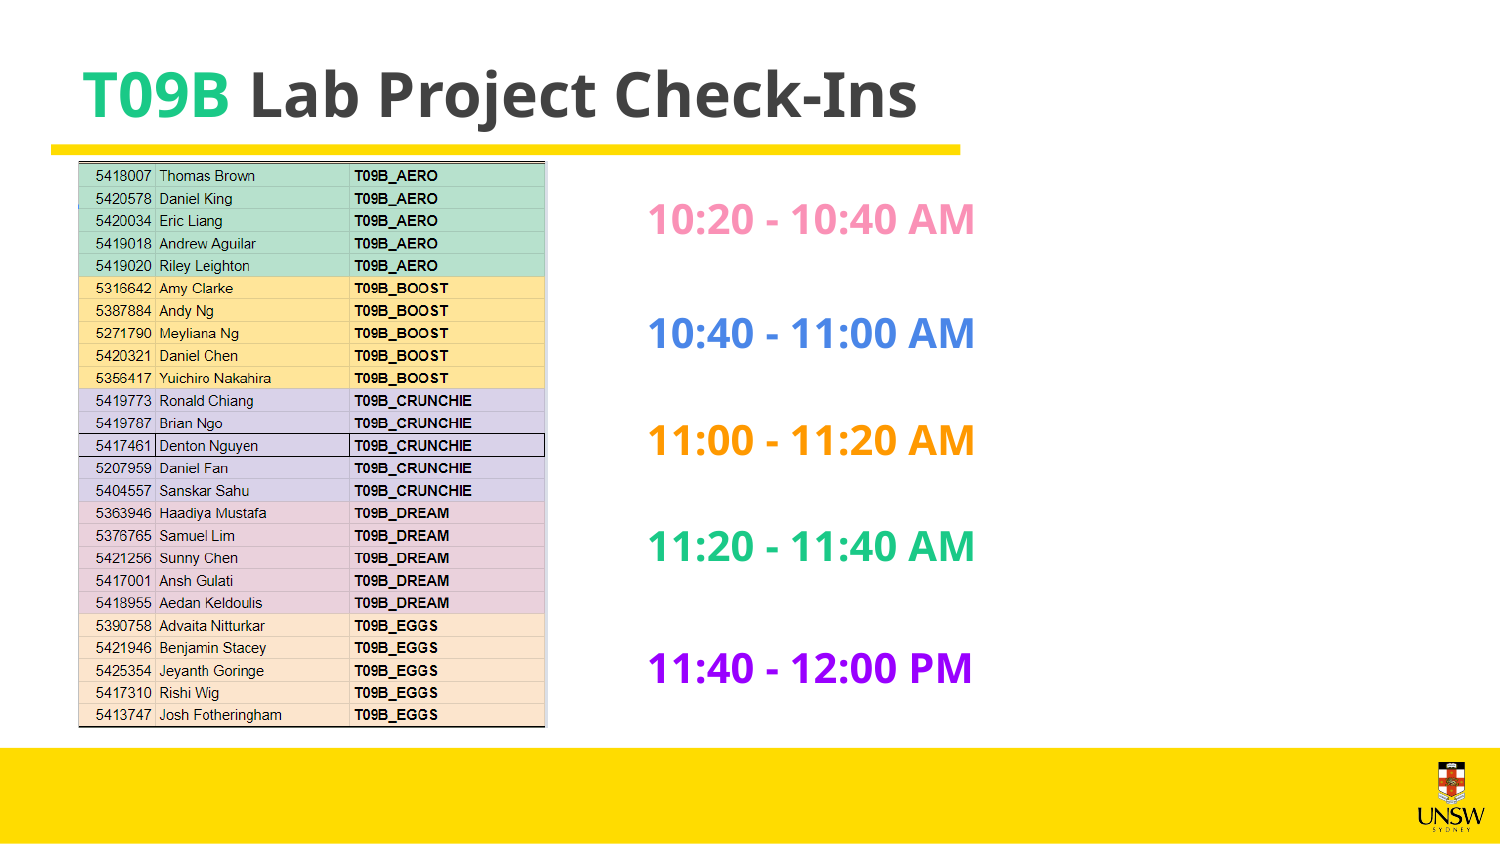

👨‍👩‍👧‍👦 T09B Lab Project Check-Ins
10:20 - 10:40 AM
10:40 - 11:00 AM
11:00 - 11:20 AM
11:20 - 11:40 AM
11:40 - 12:00 PM